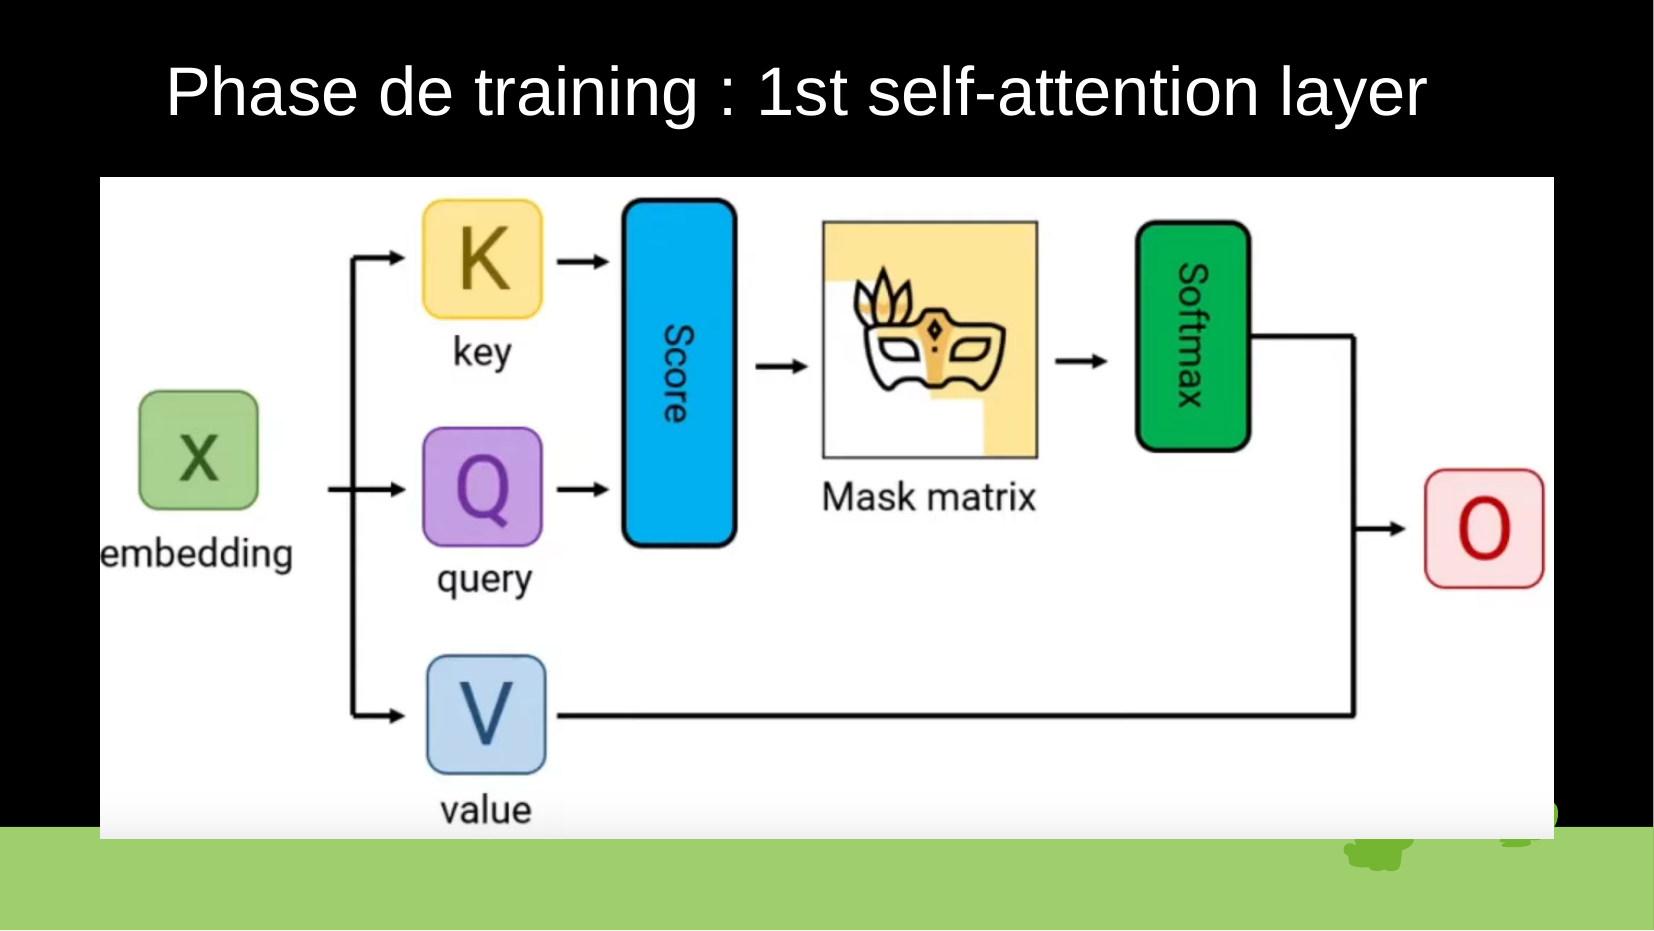

# Phase de training : 1st self-attention layer
512